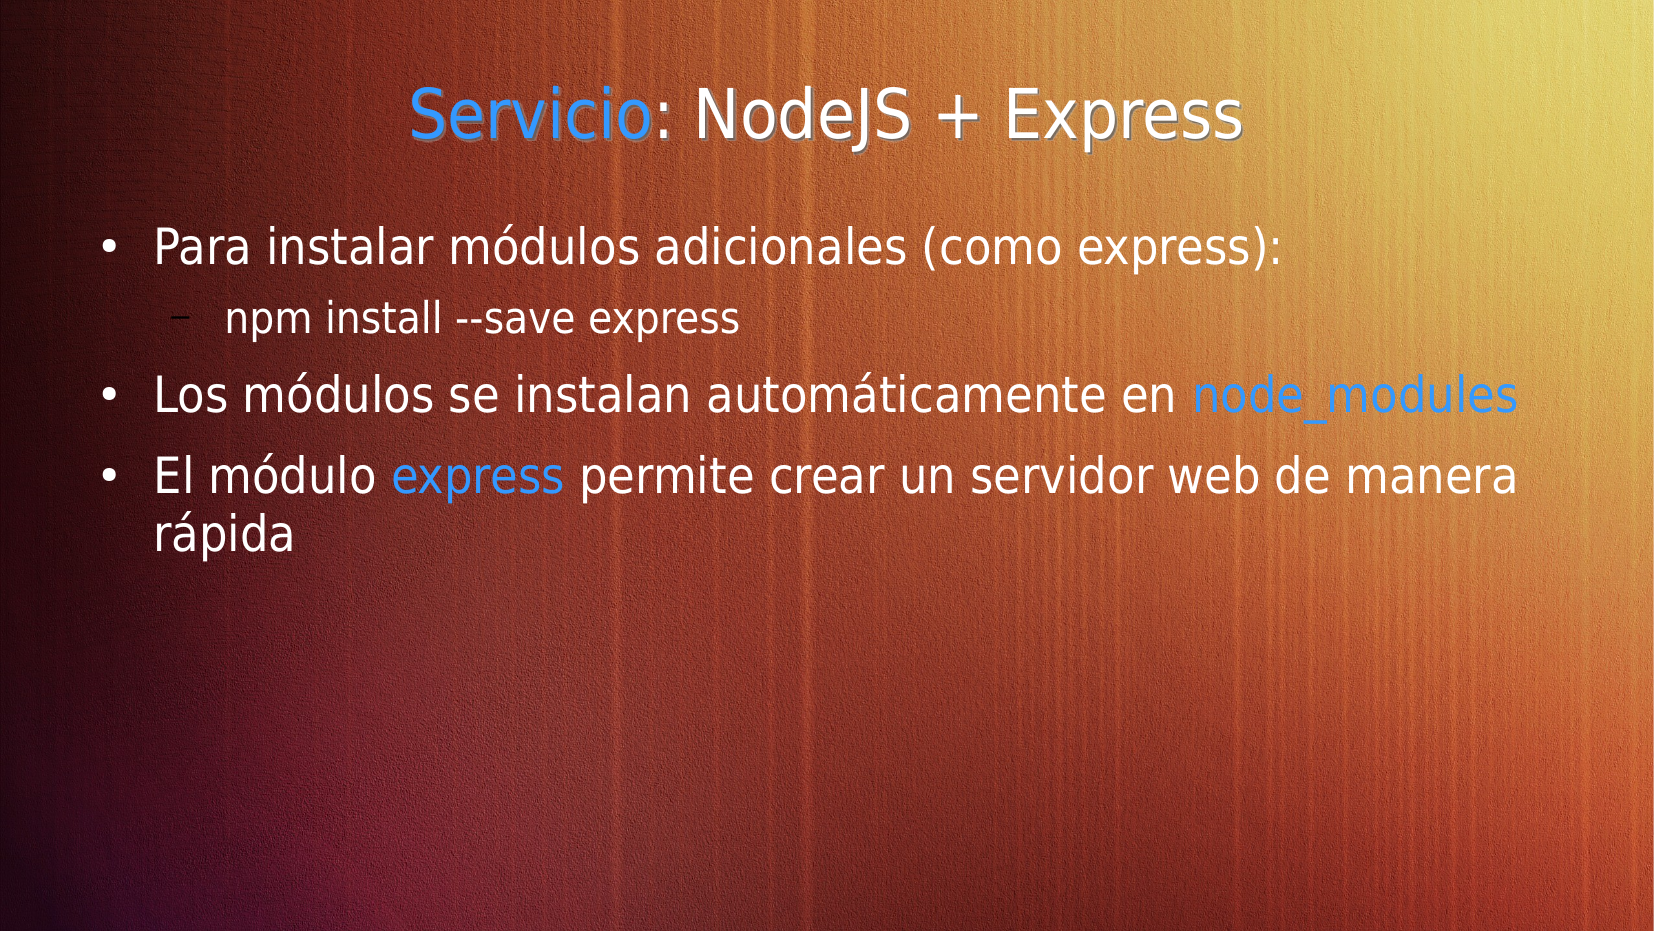

# Servicio: NodeJS + Express
Para instalar módulos adicionales (como express):
npm install --save express
Los módulos se instalan automáticamente en node_modules
El módulo express permite crear un servidor web de manera rápida